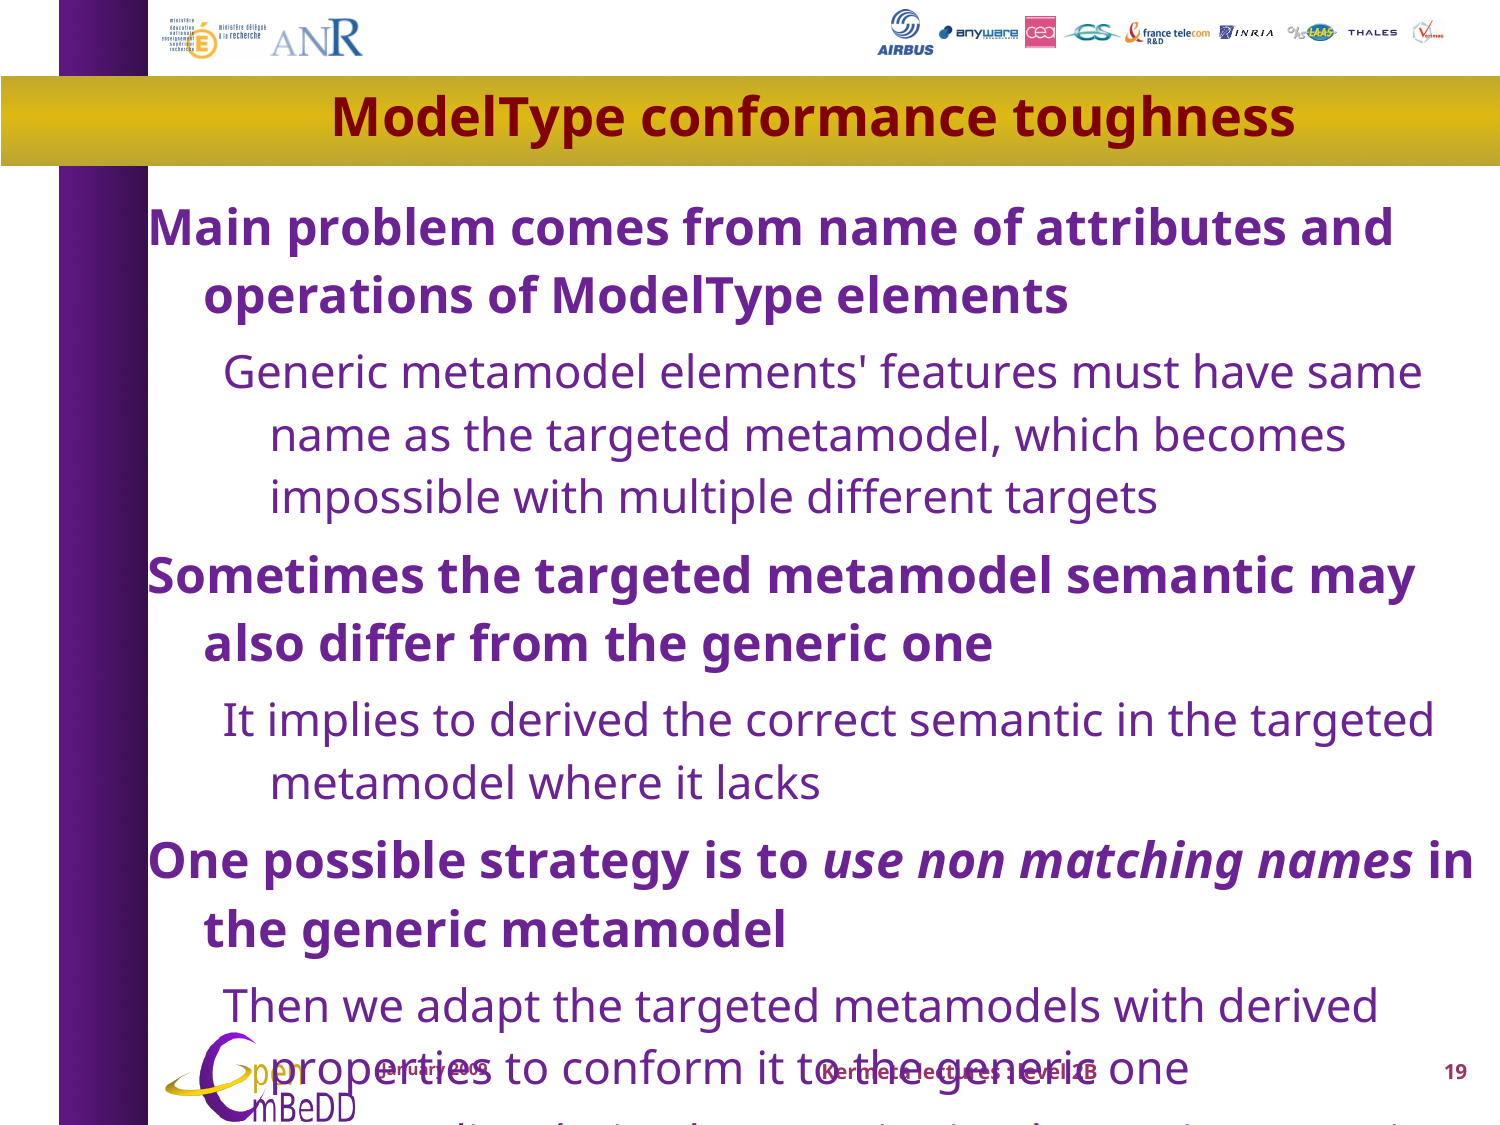

# ModelType conformance toughness
Main problem comes from name of attributes and operations of ModelType elements
Generic metamodel elements' features must have same name as the targeted metamodel, which becomes impossible with multiple different targets
Sometimes the targeted metamodel semantic may also differ from the generic one
It implies to derived the correct semantic in the targeted metamodel where it lacks
One possible strategy is to use non matching names in the generic metamodel
Then we adapt the targeted metamodels with derived properties to conform it to the generic one
We generalize derived properties implementing generic
Pied de page
Pied de page fixe
19